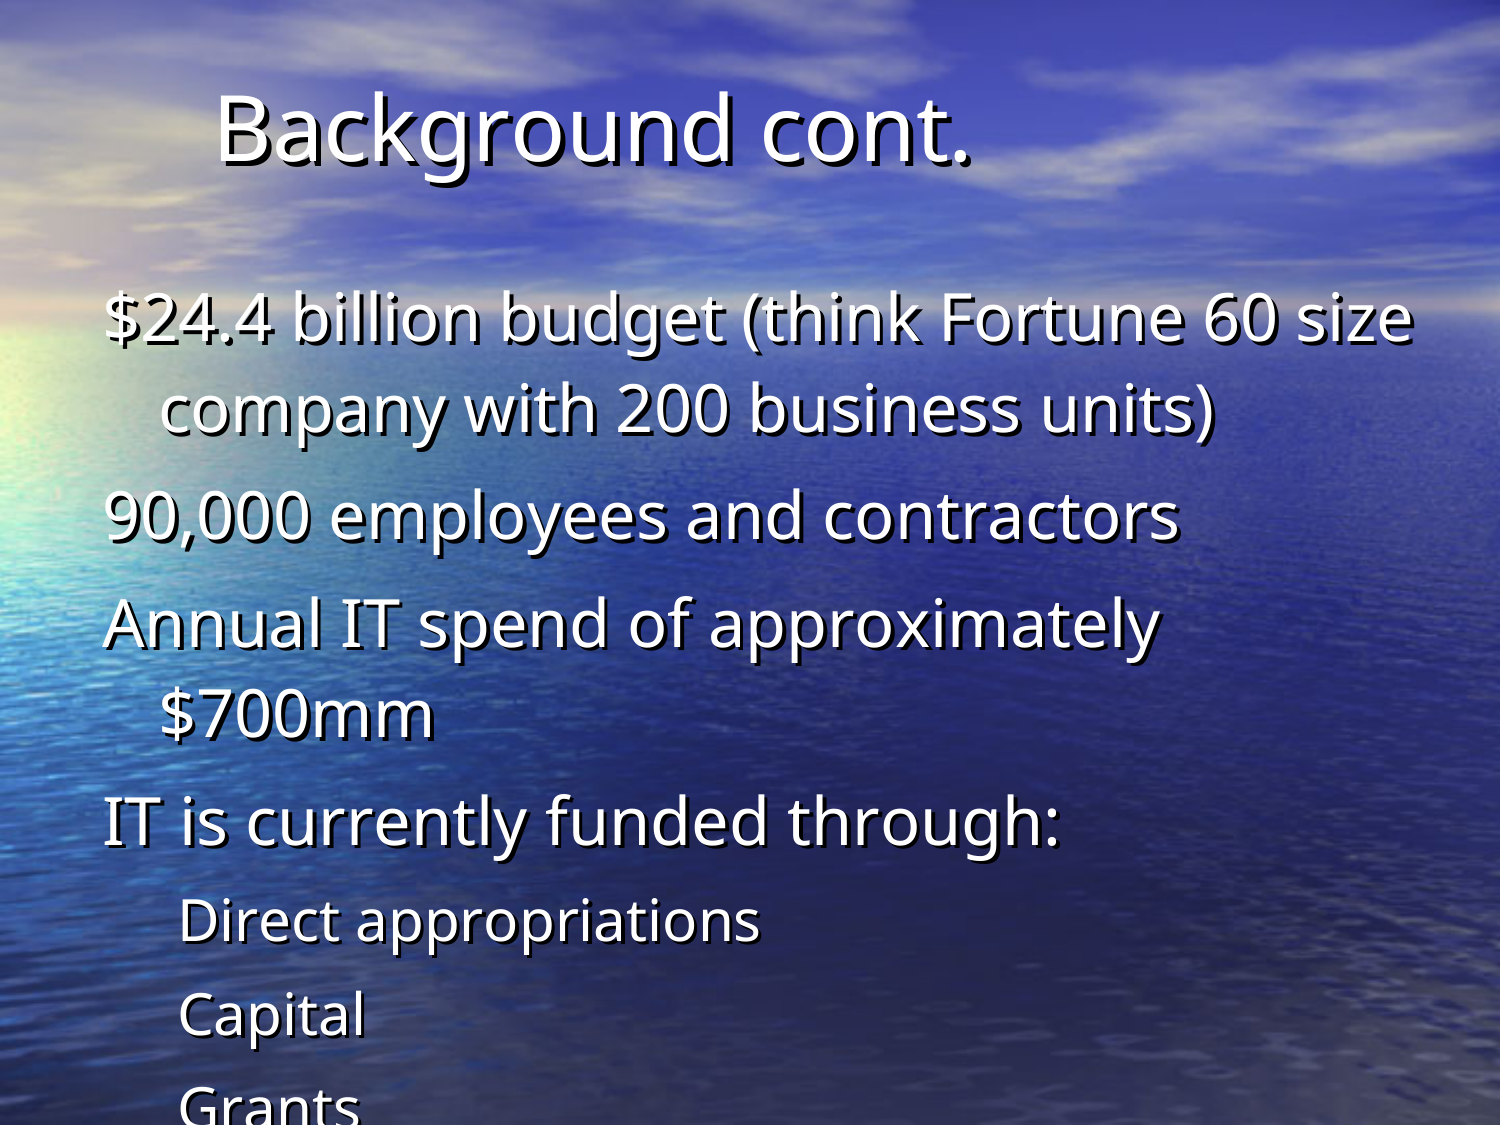

# Background cont.
$24.4 billion budget (think Fortune 60 size company with 200 business units)
90,000 employees and contractors
Annual IT spend of approximately $700mm
IT is currently funded through:
Direct appropriations
Capital
Grants
Federal Re-imbursements